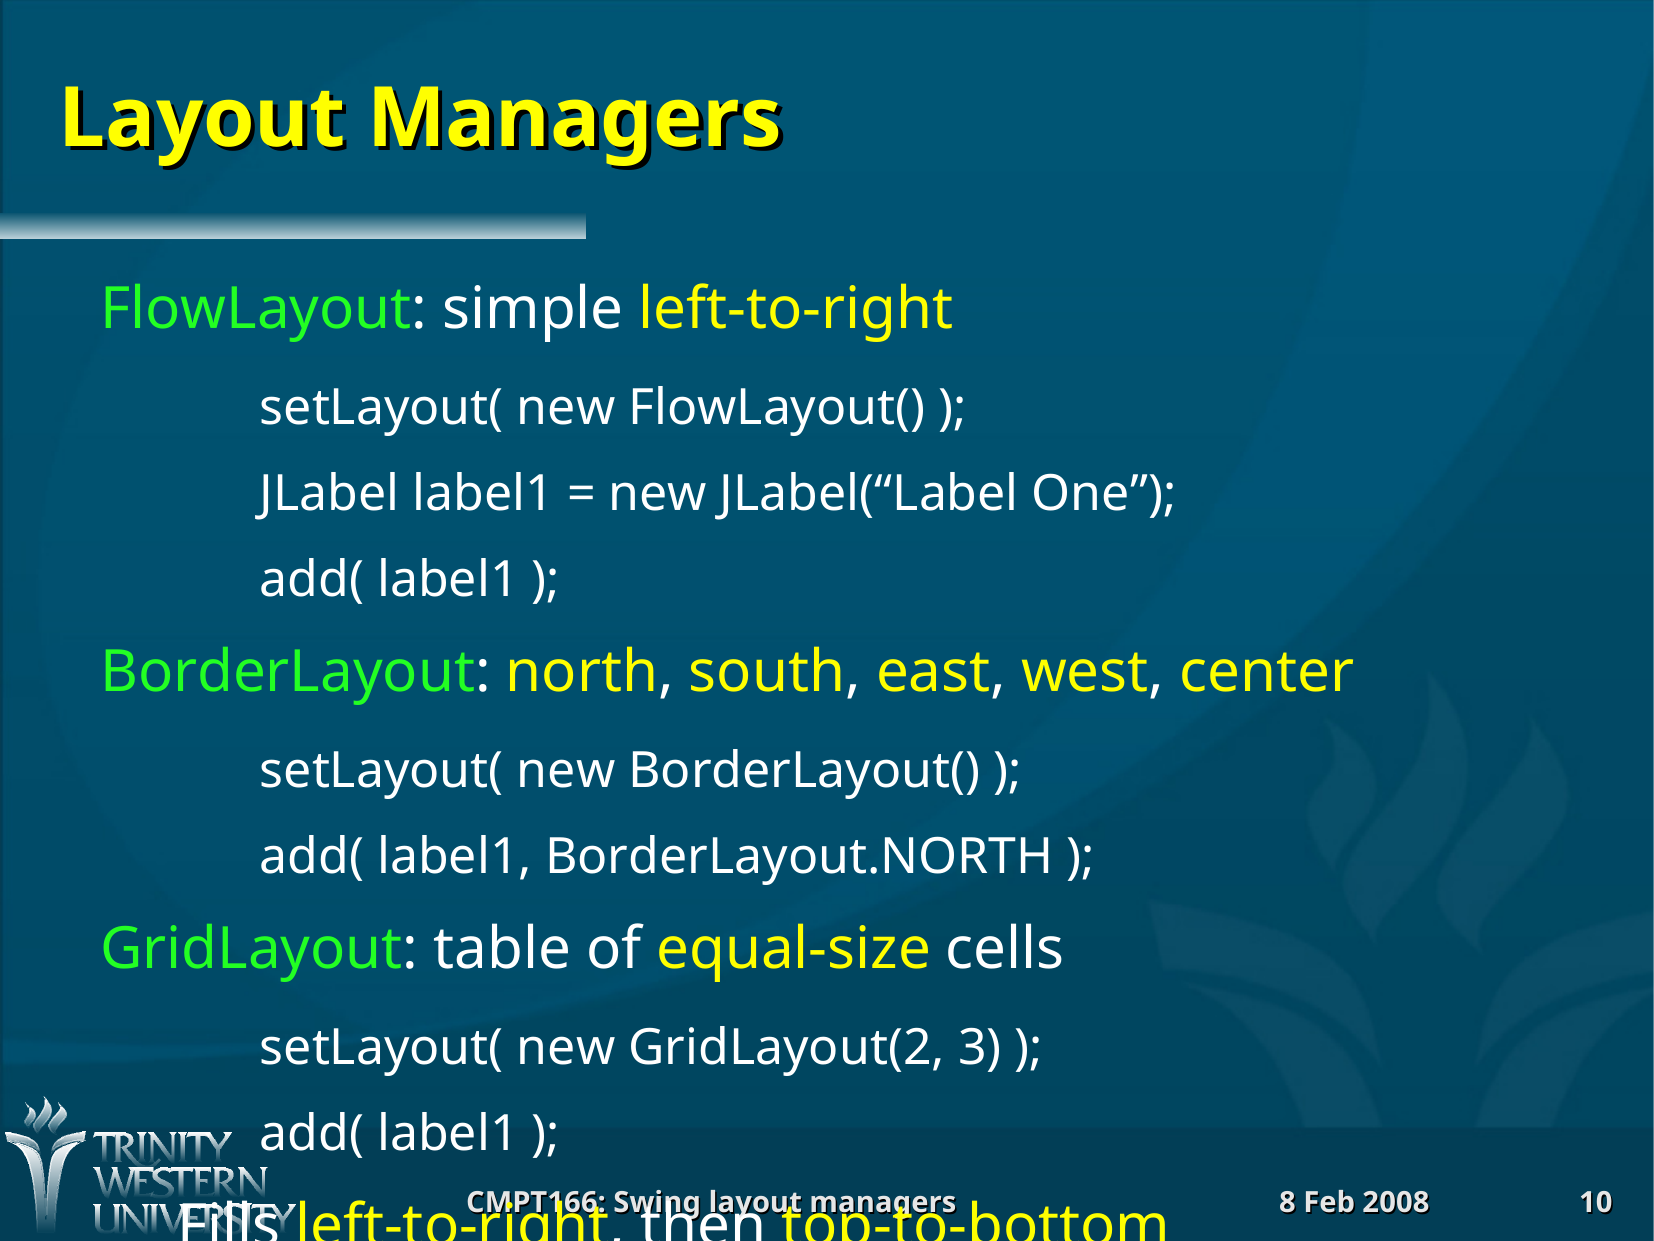

# Layout Managers
FlowLayout: simple left-to-right
setLayout( new FlowLayout() );
JLabel label1 = new JLabel(“Label One”);
add( label1 );
BorderLayout: north, south, east, west, center
setLayout( new BorderLayout() );
add( label1, BorderLayout.NORTH );
GridLayout: table of equal-size cells
setLayout( new GridLayout(2, 3) );
add( label1 );
Fills left-to-right, then top-to-bottom
CMPT166: Swing layout managers
8 Feb 2008
10